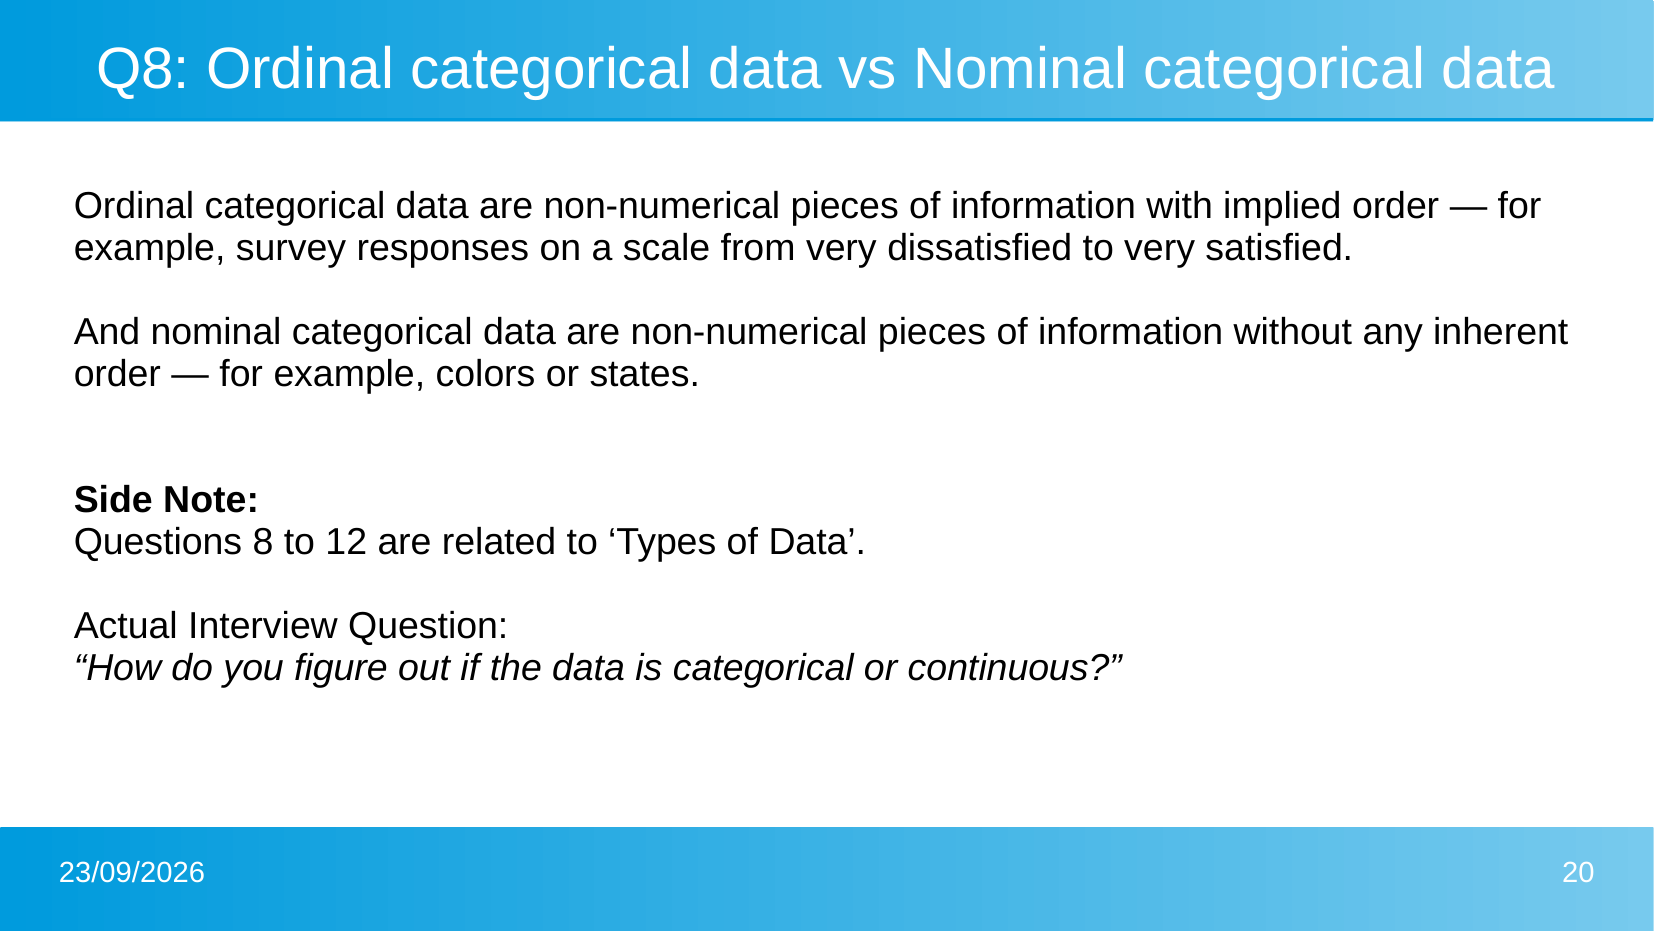

# Q8: Ordinal categorical data vs Nominal categorical data
Ordinal categorical data are non-numerical pieces of information with implied order — for example, survey responses on a scale from very dissatisfied to very satisfied.
And nominal categorical data are non-numerical pieces of information without any inherent order — for example, colors or states.
Side Note:
Questions 8 to 12 are related to ‘Types of Data’.
Actual Interview Question:
“How do you figure out if the data is categorical or continuous?”
20